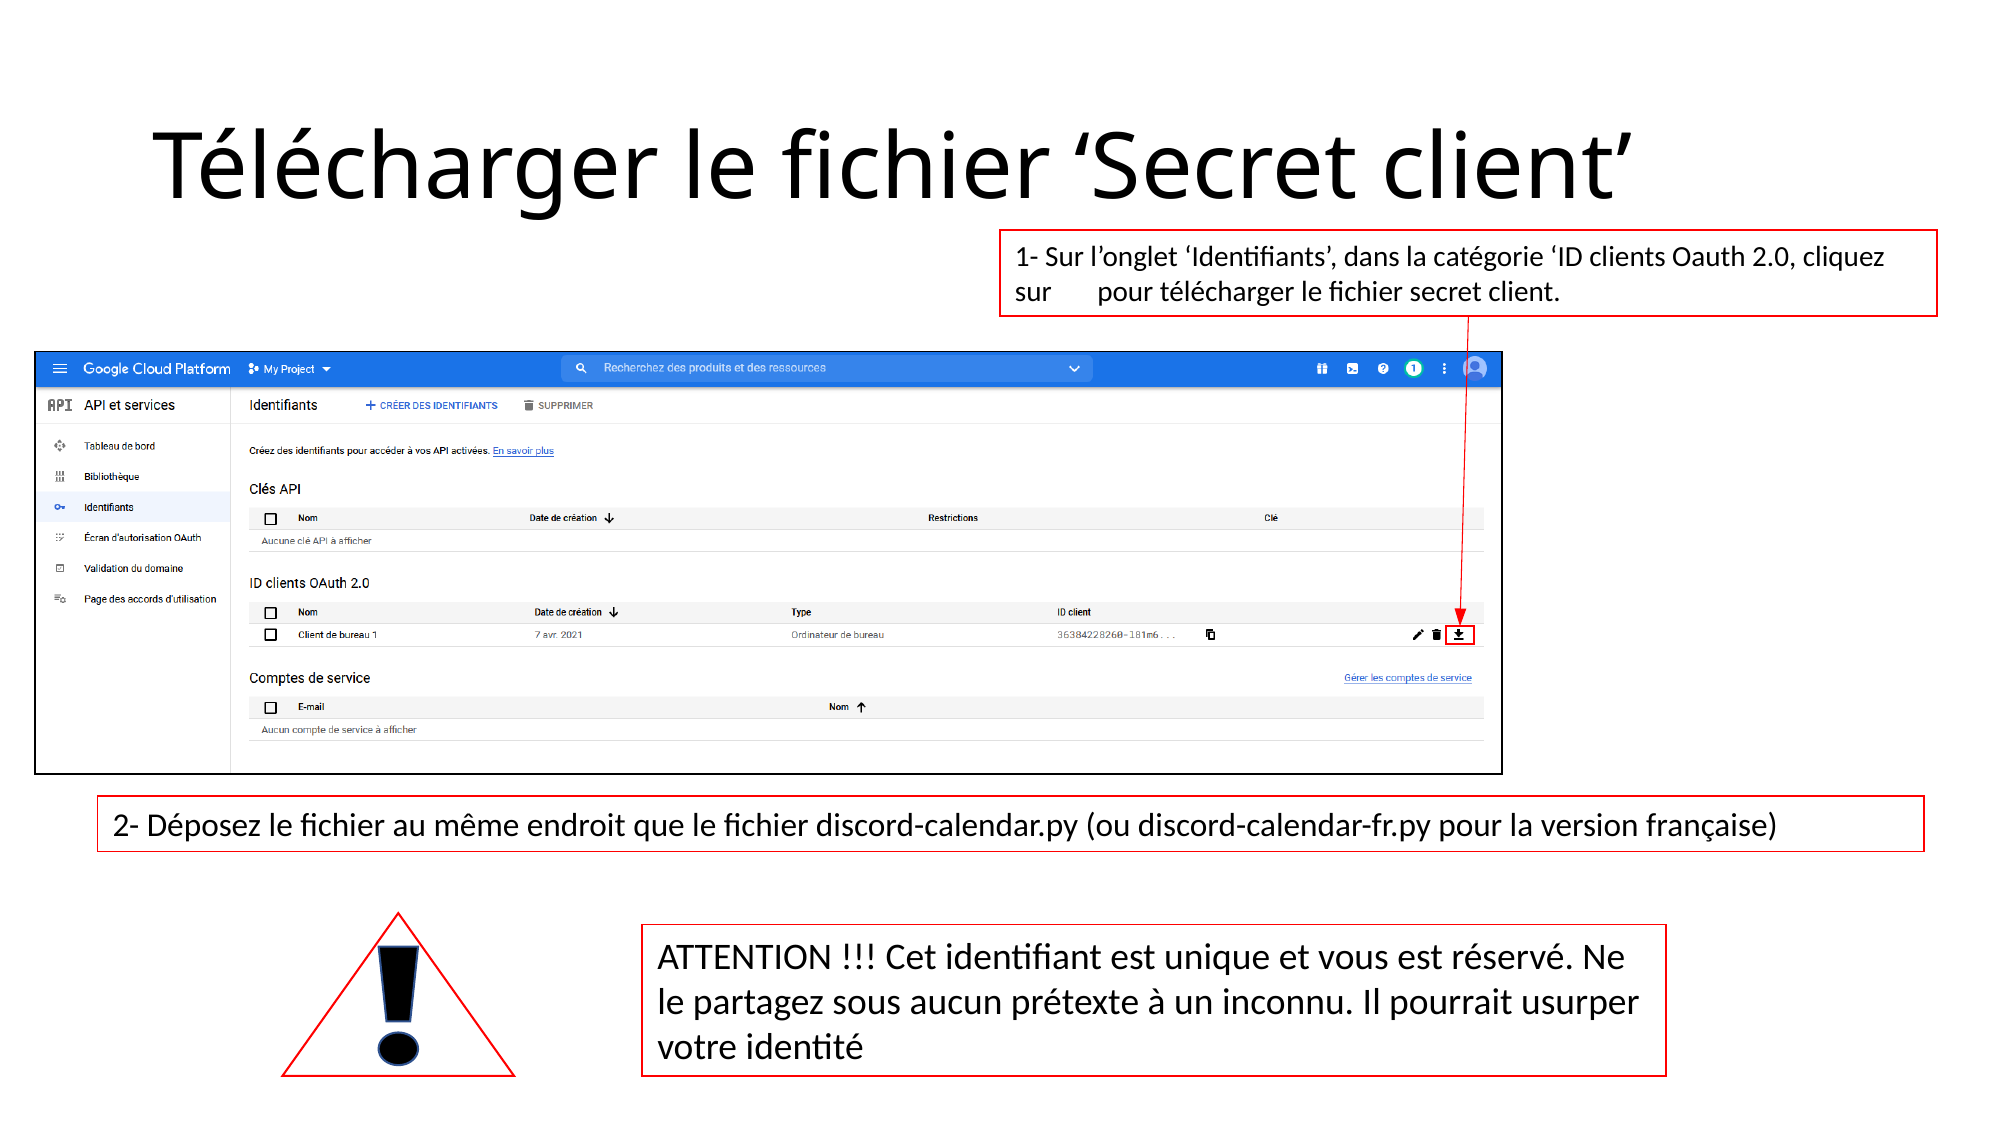

# Télécharger le fichier ‘Secret client’
1- Sur l’onglet ‘Identifiants’, dans la catégorie ‘ID clients Oauth 2.0, cliquez sur pour télécharger le fichier secret client.
2- Déposez le fichier au même endroit que le fichier discord-calendar.py (ou discord-calendar-fr.py pour la version française)
ATTENTION !!! Cet identifiant est unique et vous est réservé. Ne le partagez sous aucun prétexte à un inconnu. Il pourrait usurper votre identité